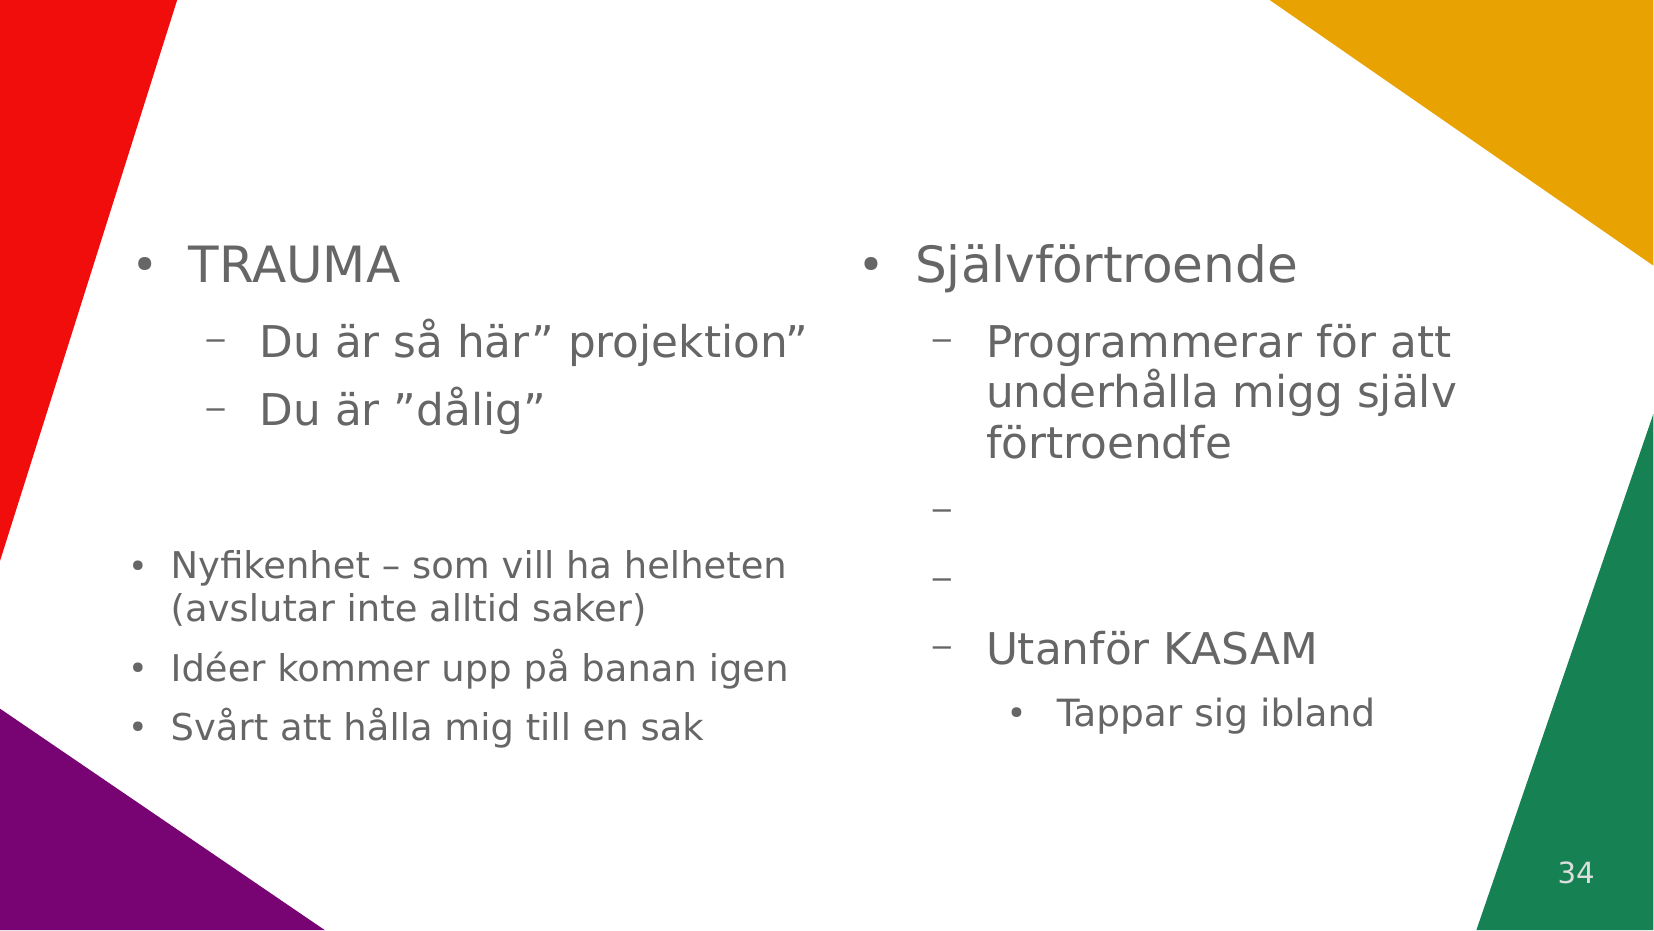

#
TRAUMA
Du är så här” projektion”
Du är ”dålig”
Självförtroende
Programmerar för att underhålla migg själv förtroendfe
Utanför KASAM
Tappar sig ibland
Nyfikenhet – som vill ha helheten (avslutar inte alltid saker)
Idéer kommer upp på banan igen
Svårt att hålla mig till en sak
34